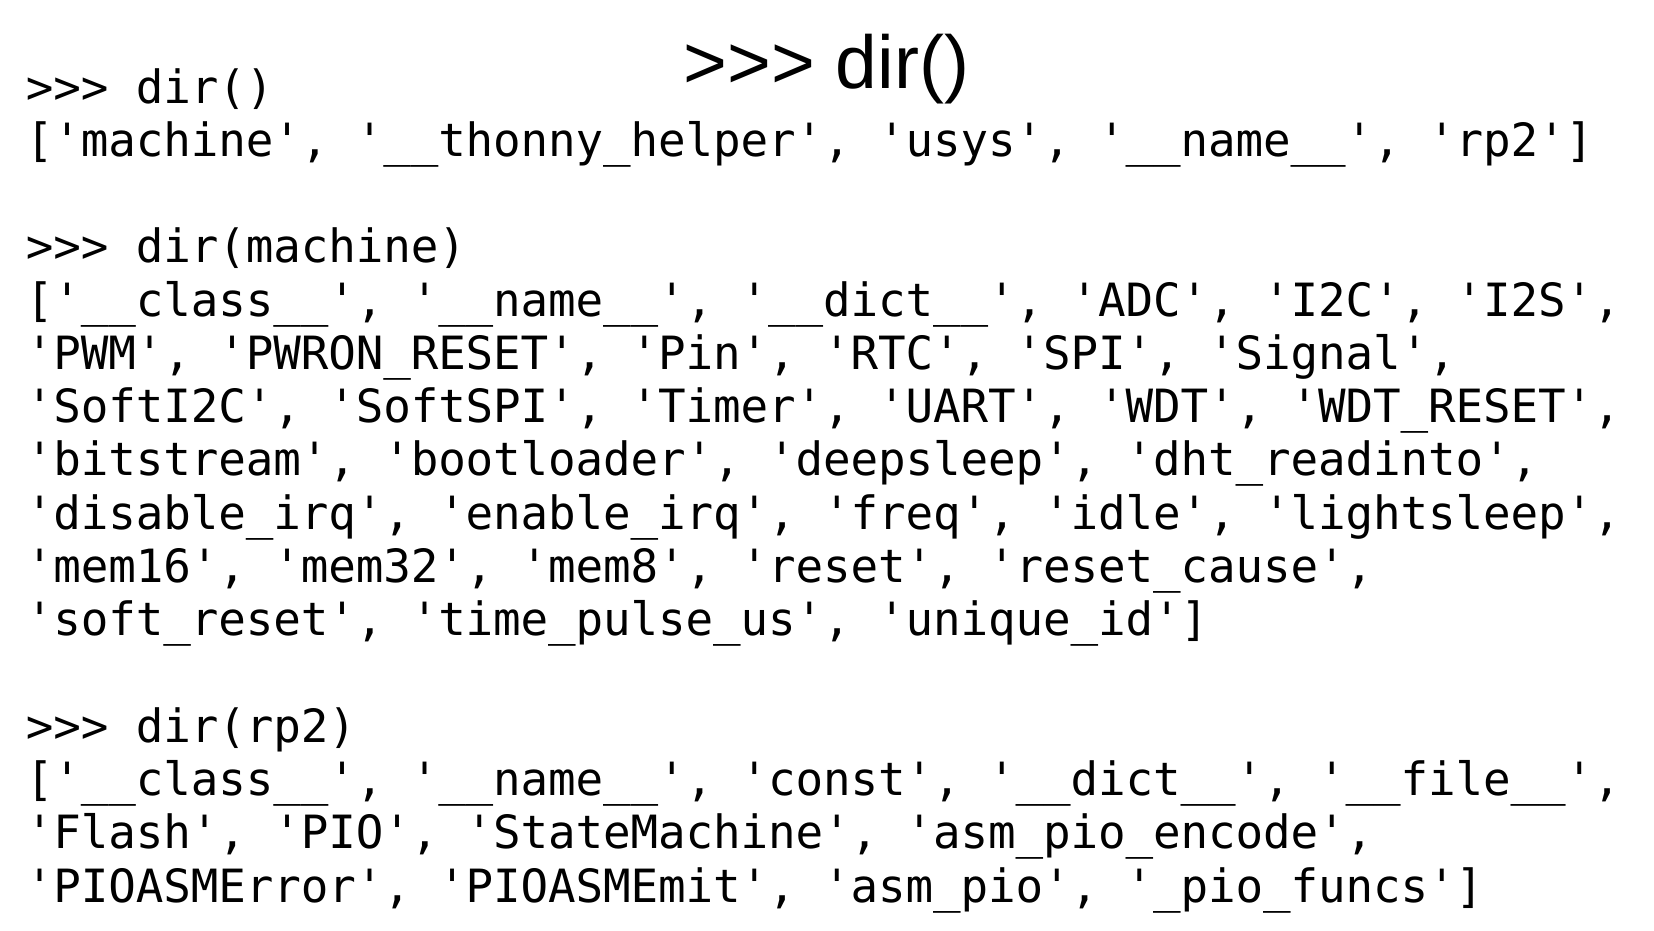

# >>> dir()
>>> dir()
['machine', '__thonny_helper', 'usys', '__name__', 'rp2']
>>> dir(machine)
['__class__', '__name__', '__dict__', 'ADC', 'I2C', 'I2S', 'PWM', 'PWRON_RESET', 'Pin', 'RTC', 'SPI', 'Signal', 'SoftI2C', 'SoftSPI', 'Timer', 'UART', 'WDT', 'WDT_RESET', 'bitstream', 'bootloader', 'deepsleep', 'dht_readinto', 'disable_irq', 'enable_irq', 'freq', 'idle', 'lightsleep', 'mem16', 'mem32', 'mem8', 'reset', 'reset_cause', 'soft_reset', 'time_pulse_us', 'unique_id']
>>> dir(rp2)
['__class__', '__name__', 'const', '__dict__', '__file__', 'Flash', 'PIO', 'StateMachine', 'asm_pio_encode', 'PIOASMError', 'PIOASMEmit', 'asm_pio', '_pio_funcs']